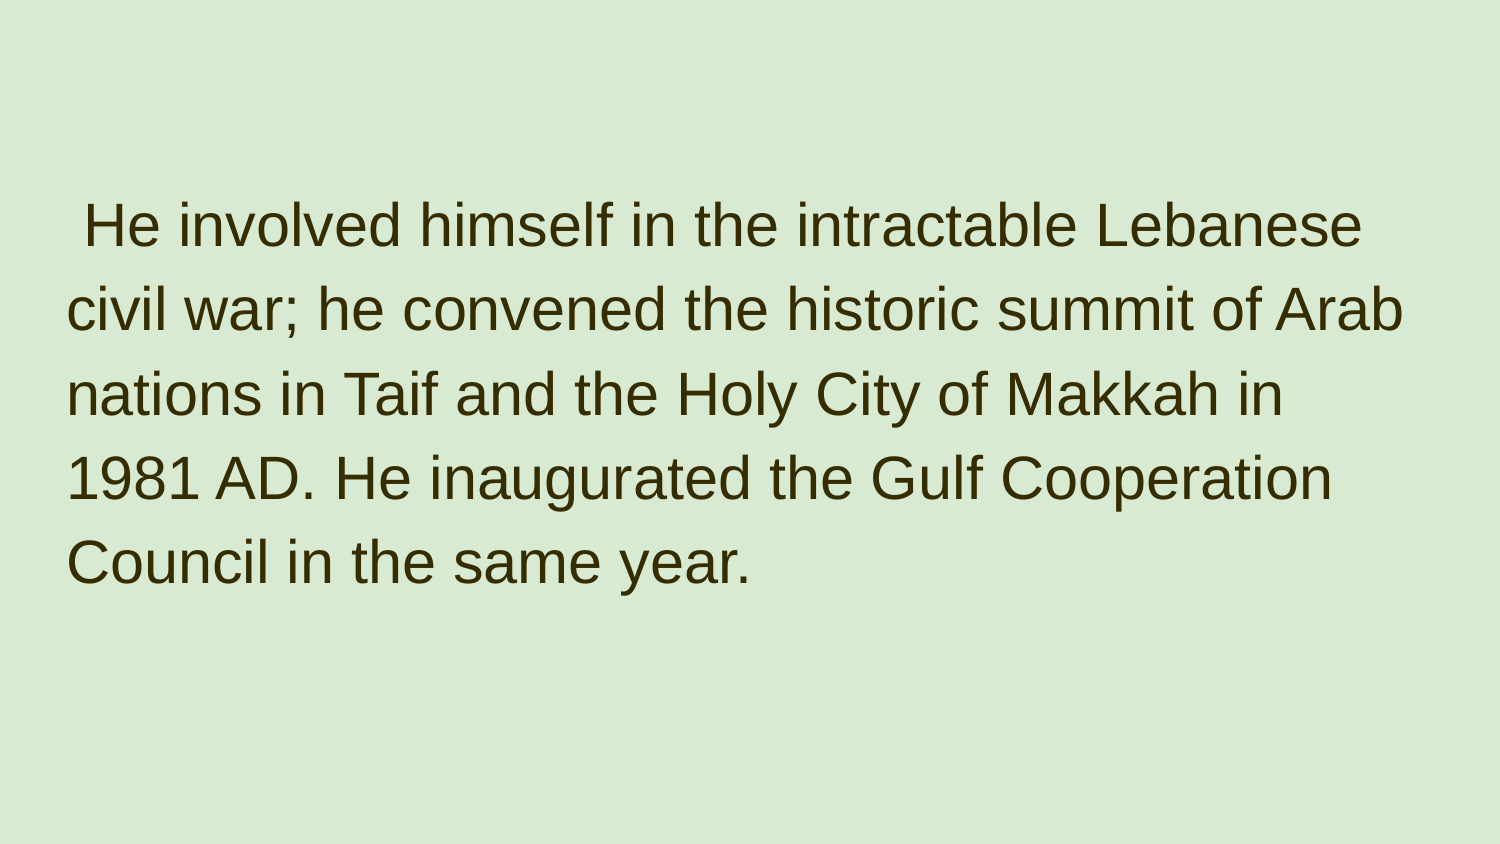

# He involved himself in the intractable Lebanese civil war; he convened the historic summit of Arab nations in Taif and the Holy City of Makkah in 1981 AD. He inaugurated the Gulf Cooperation Council in the same year.